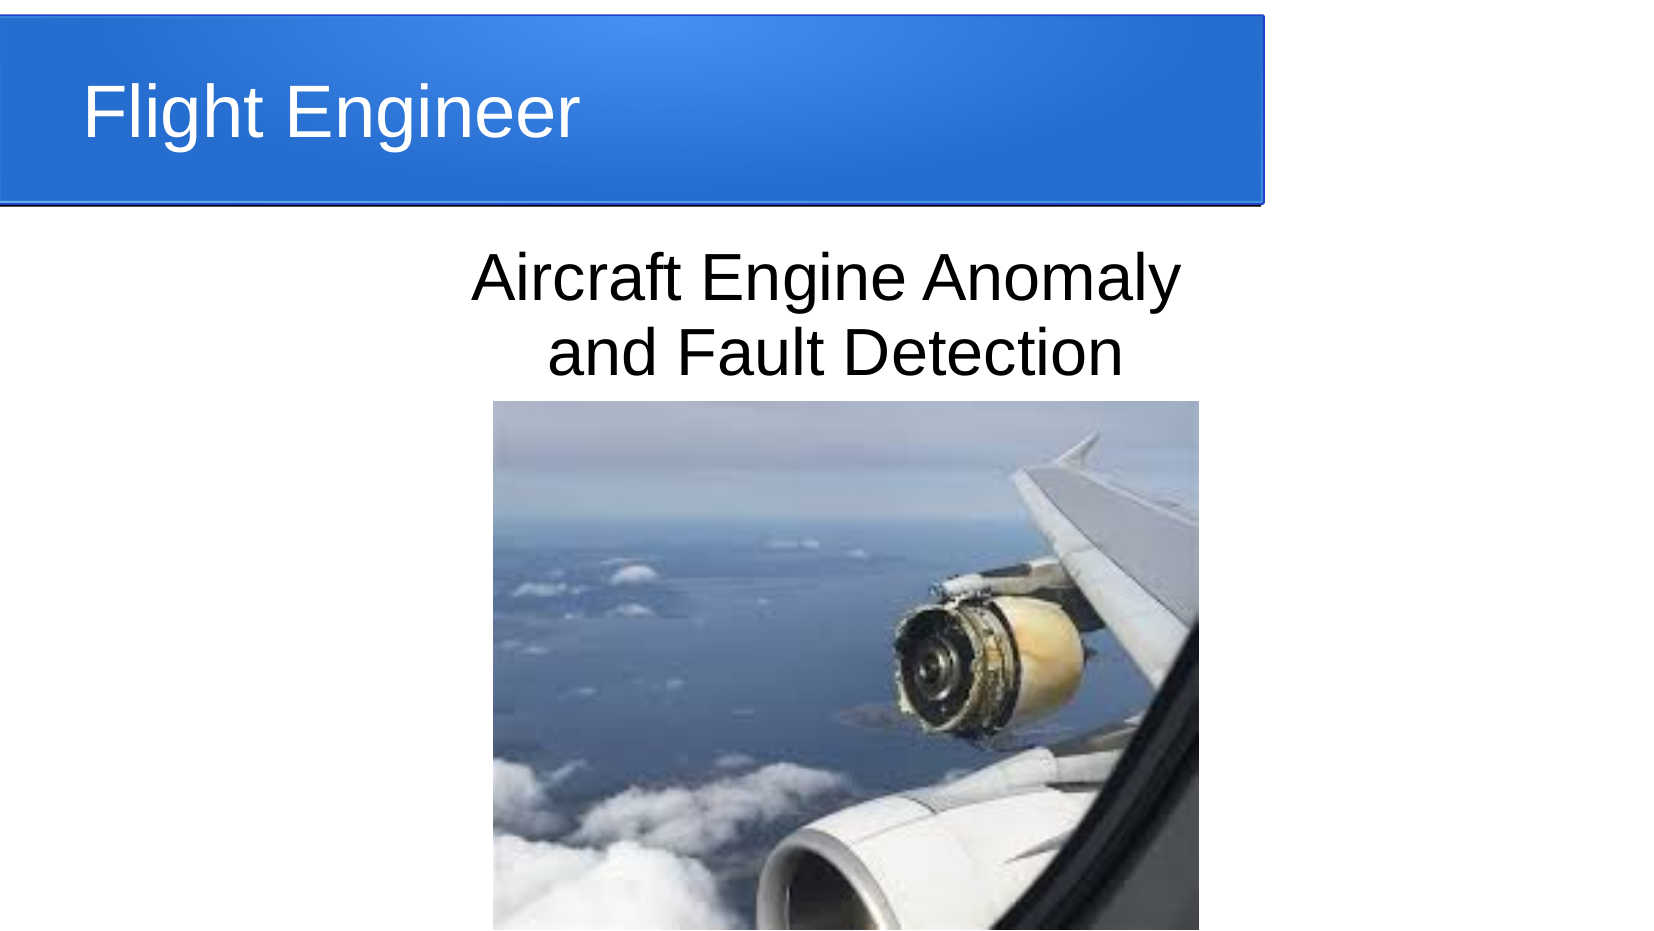

# Flight Engineer
Aircraft Engine Anomaly
 and Fault Detection